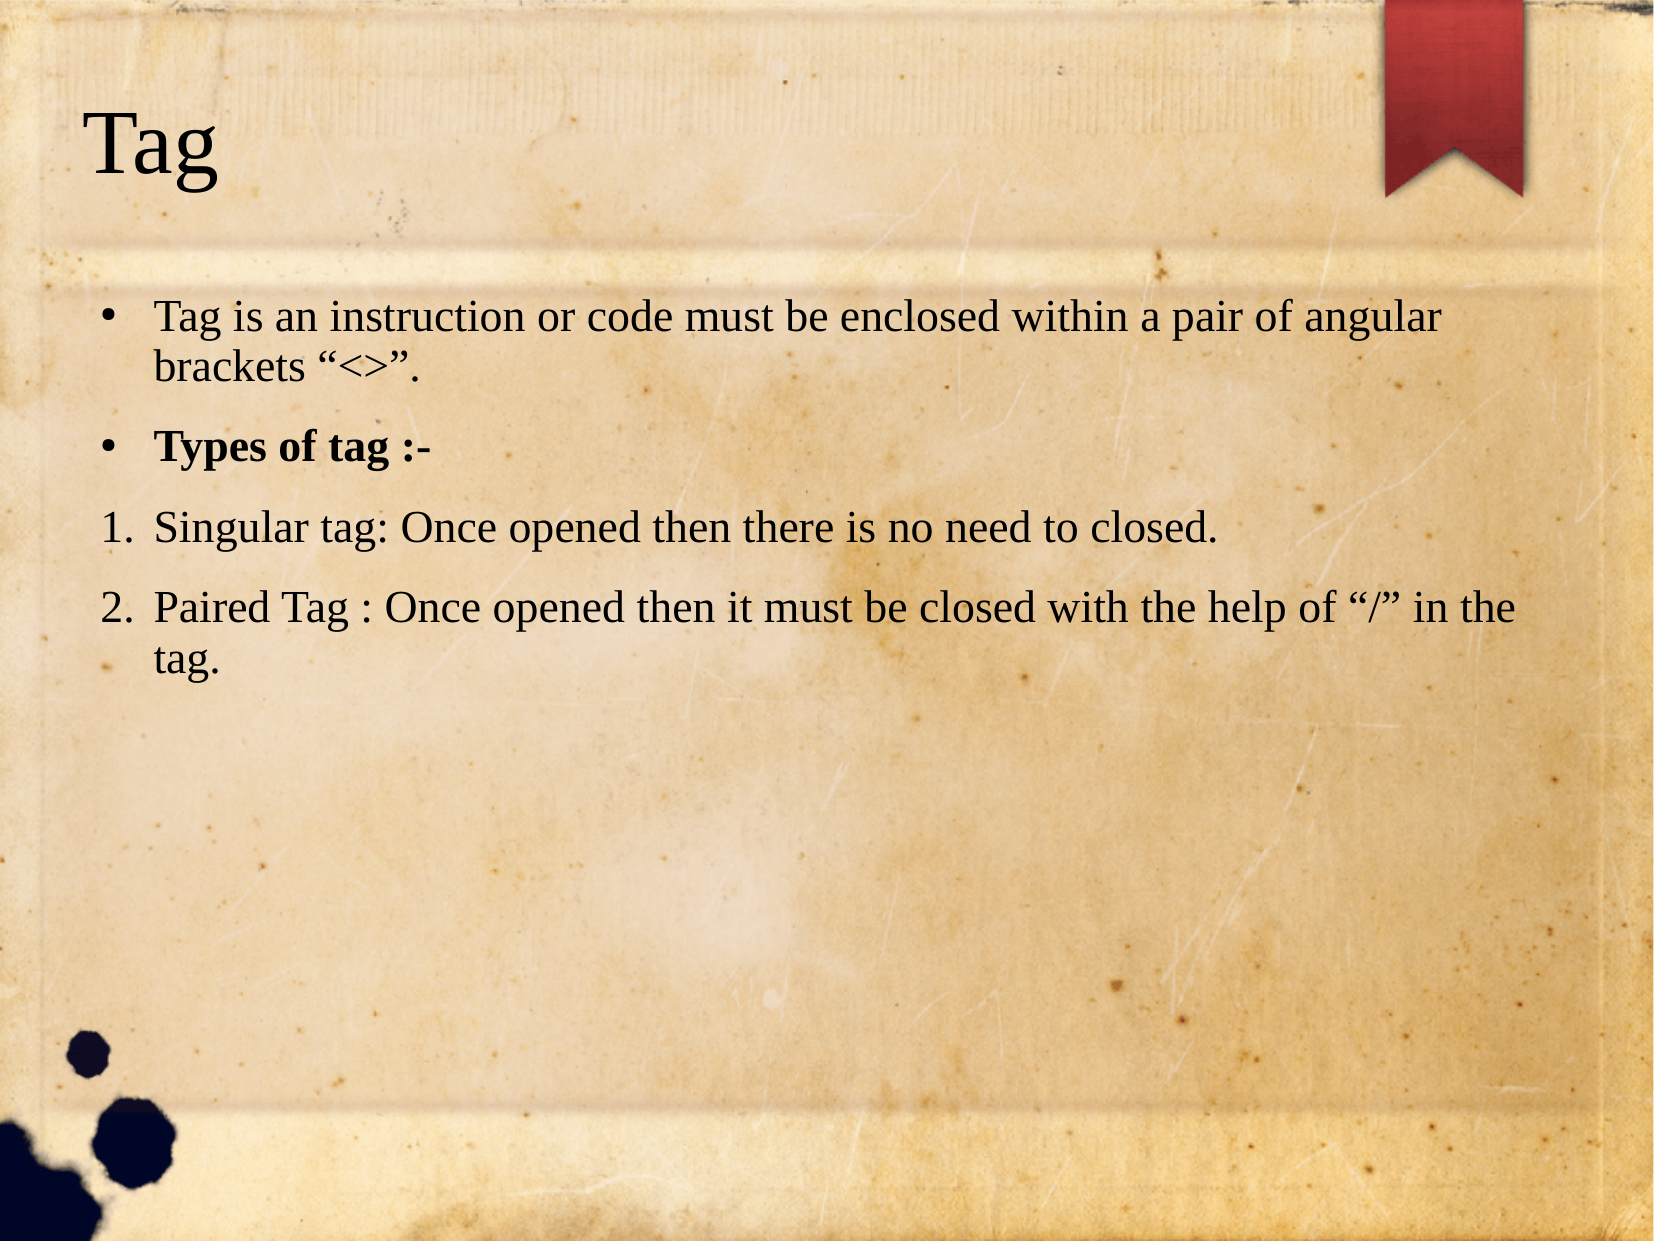

# Tag
Tag is an instruction or code must be enclosed within a pair of angular brackets “<>”.
Types of tag :-
Singular tag: Once opened then there is no need to closed.
Paired Tag : Once opened then it must be closed with the help of “/” in the tag.